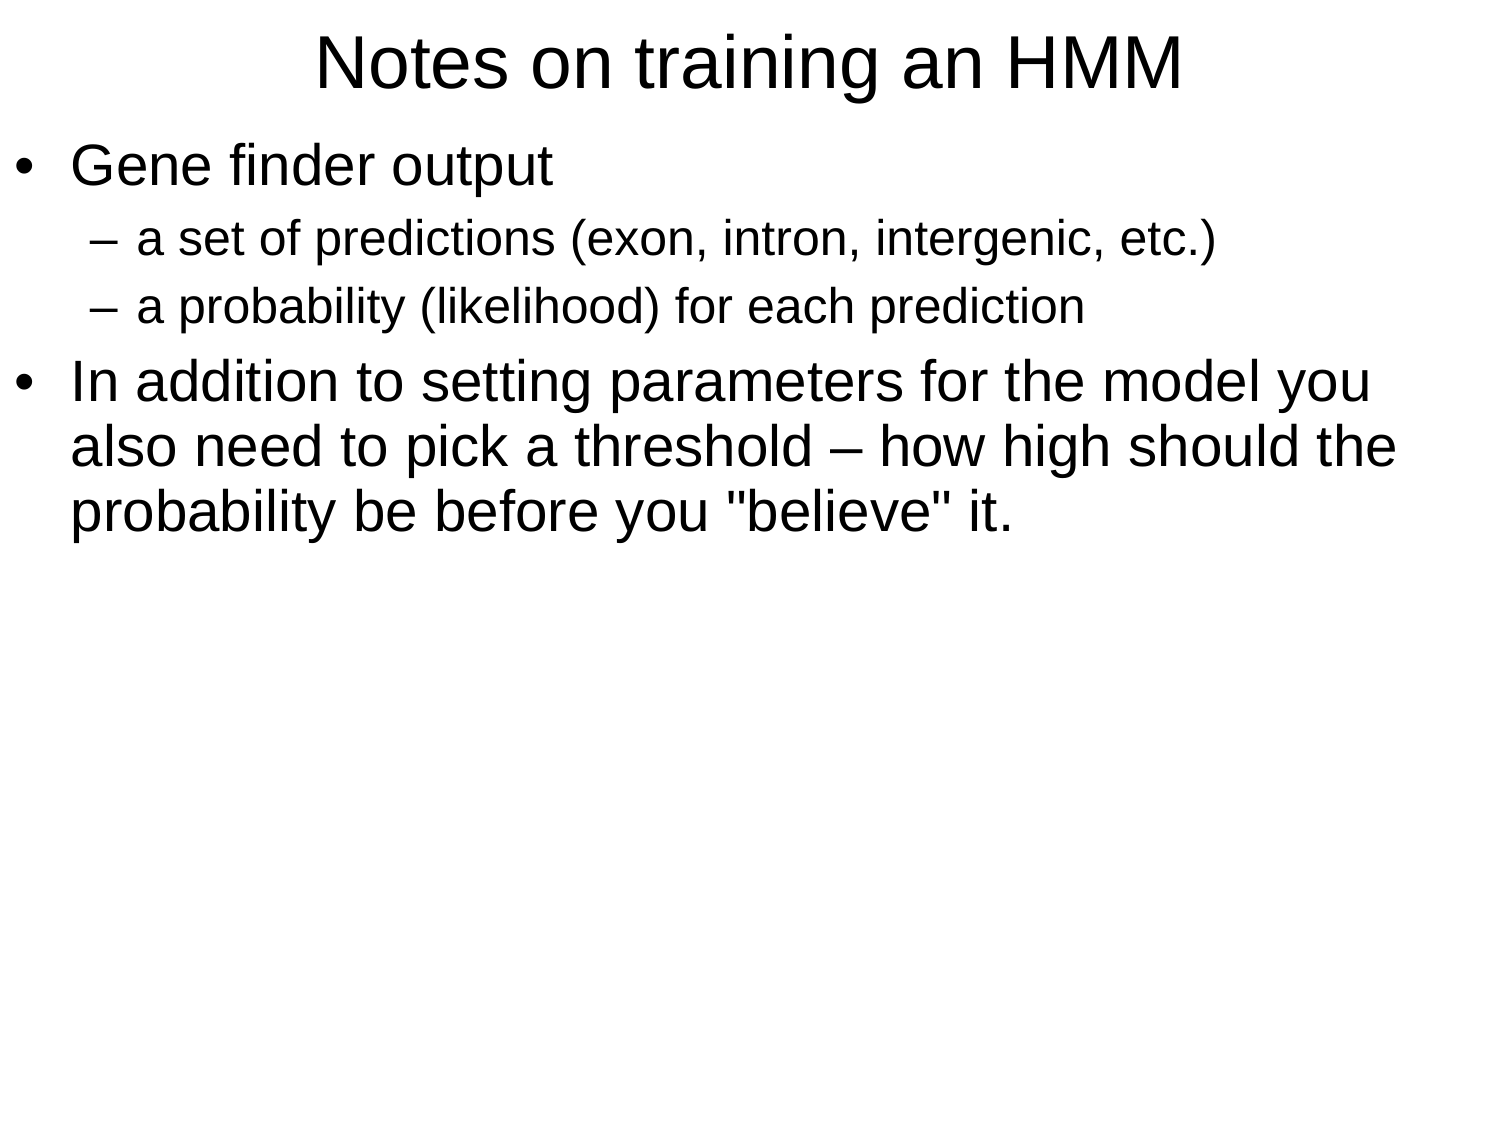

# Notes on training an HMM
Gene finder output
a set of predictions (exon, intron, intergenic, etc.)
a probability (likelihood) for each prediction
In addition to setting parameters for the model you also need to pick a threshold – how high should the probability be before you "believe" it.